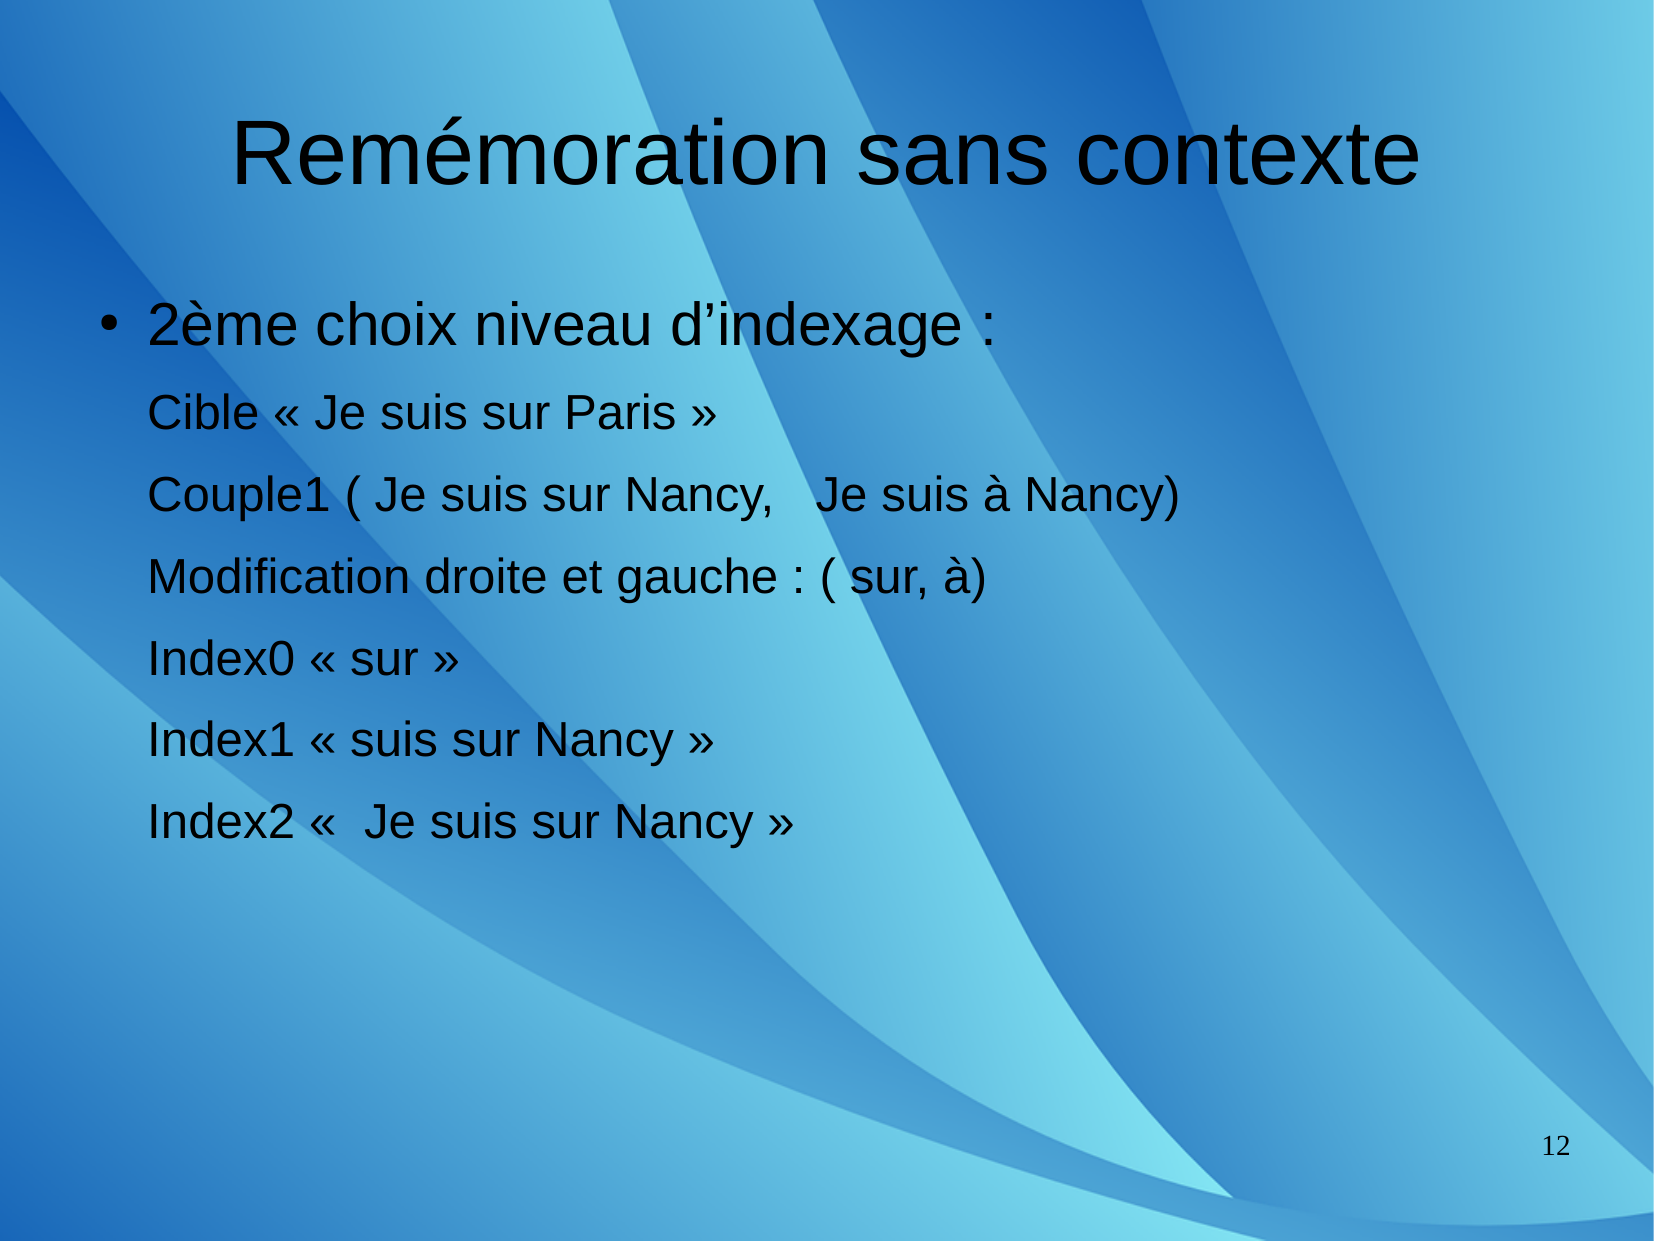

# Remémoration sans contexte
2ème choix niveau d’indexage :
Cible « Je suis sur Paris »
Couple1 ( Je suis sur Nancy, Je suis à Nancy)
Modification droite et gauche : ( sur, à)
Index0 « sur »
Index1 « suis sur Nancy »
Index2 «  Je suis sur Nancy »
12